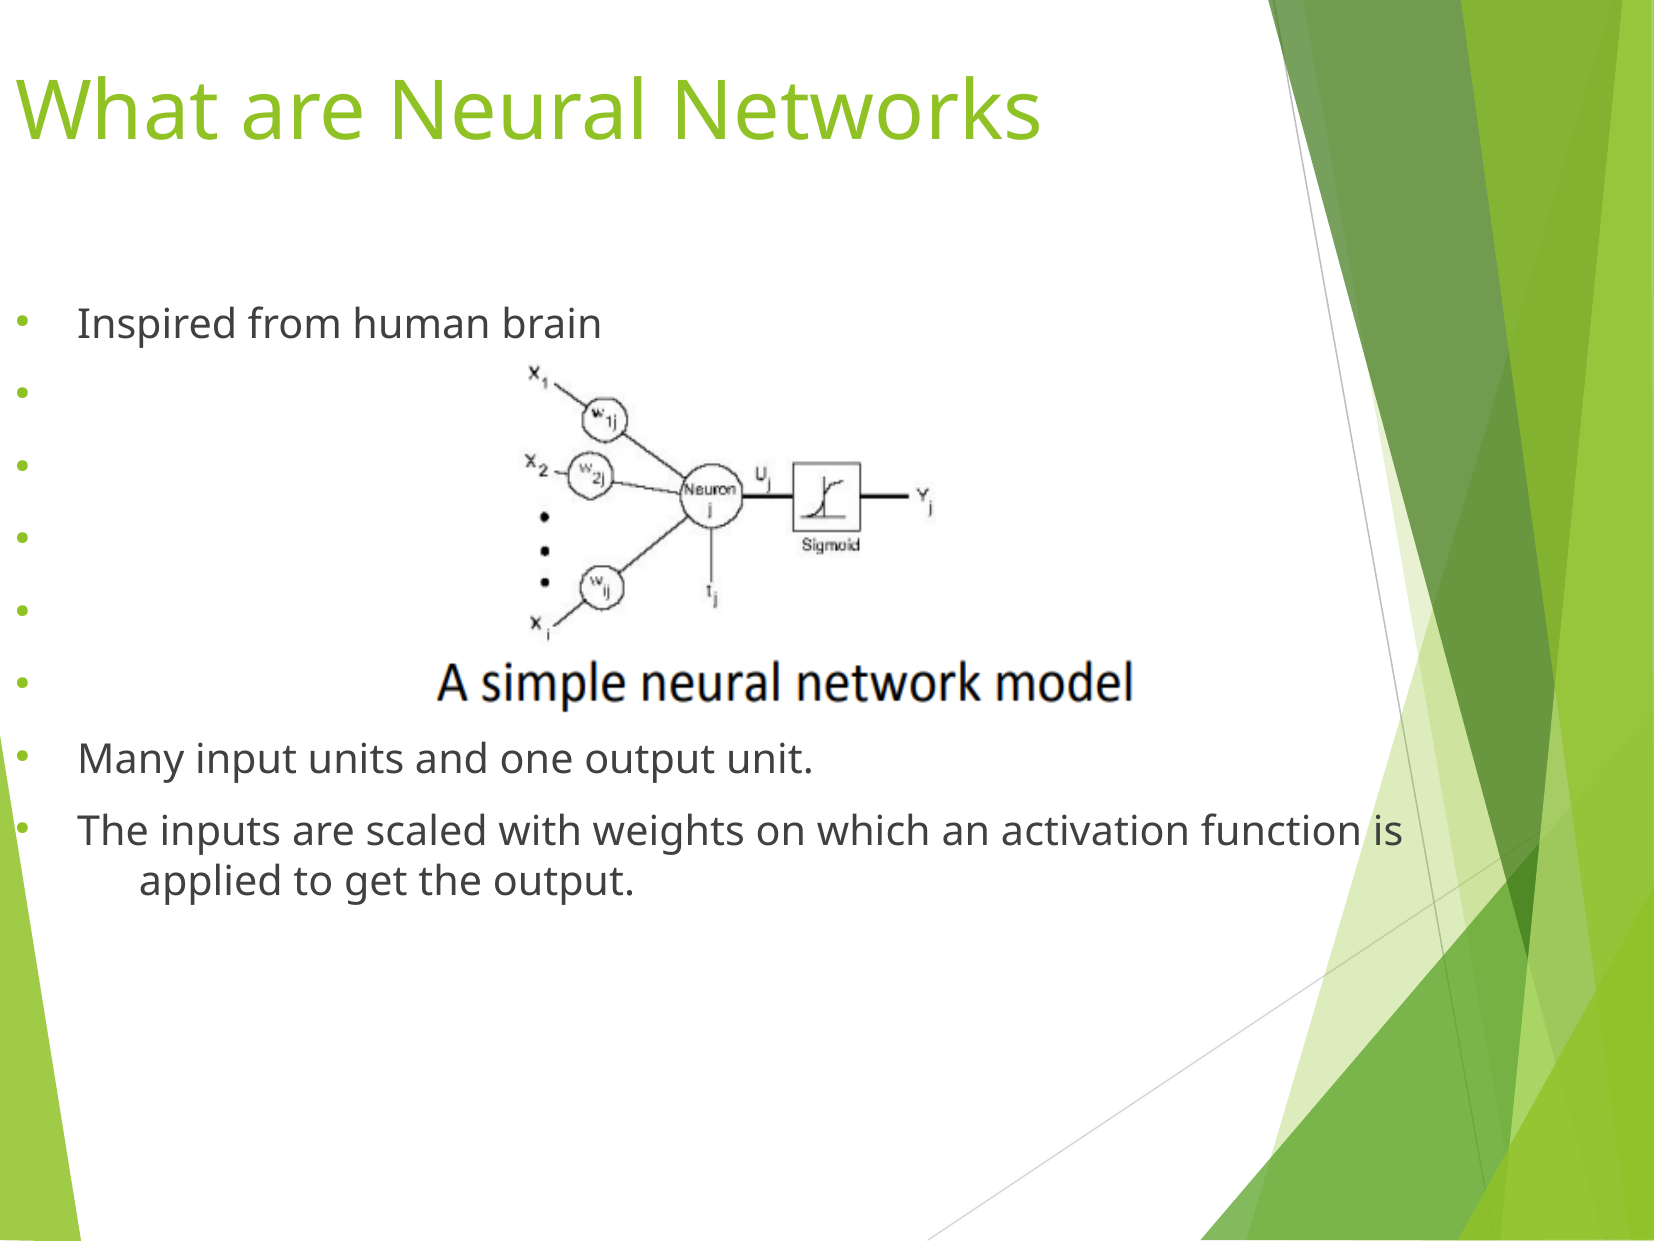

# What are Neural Networks
Inspired from human brain
Many input units and one output unit.
The inputs are scaled with weights on which an activation function is applied to get the output.